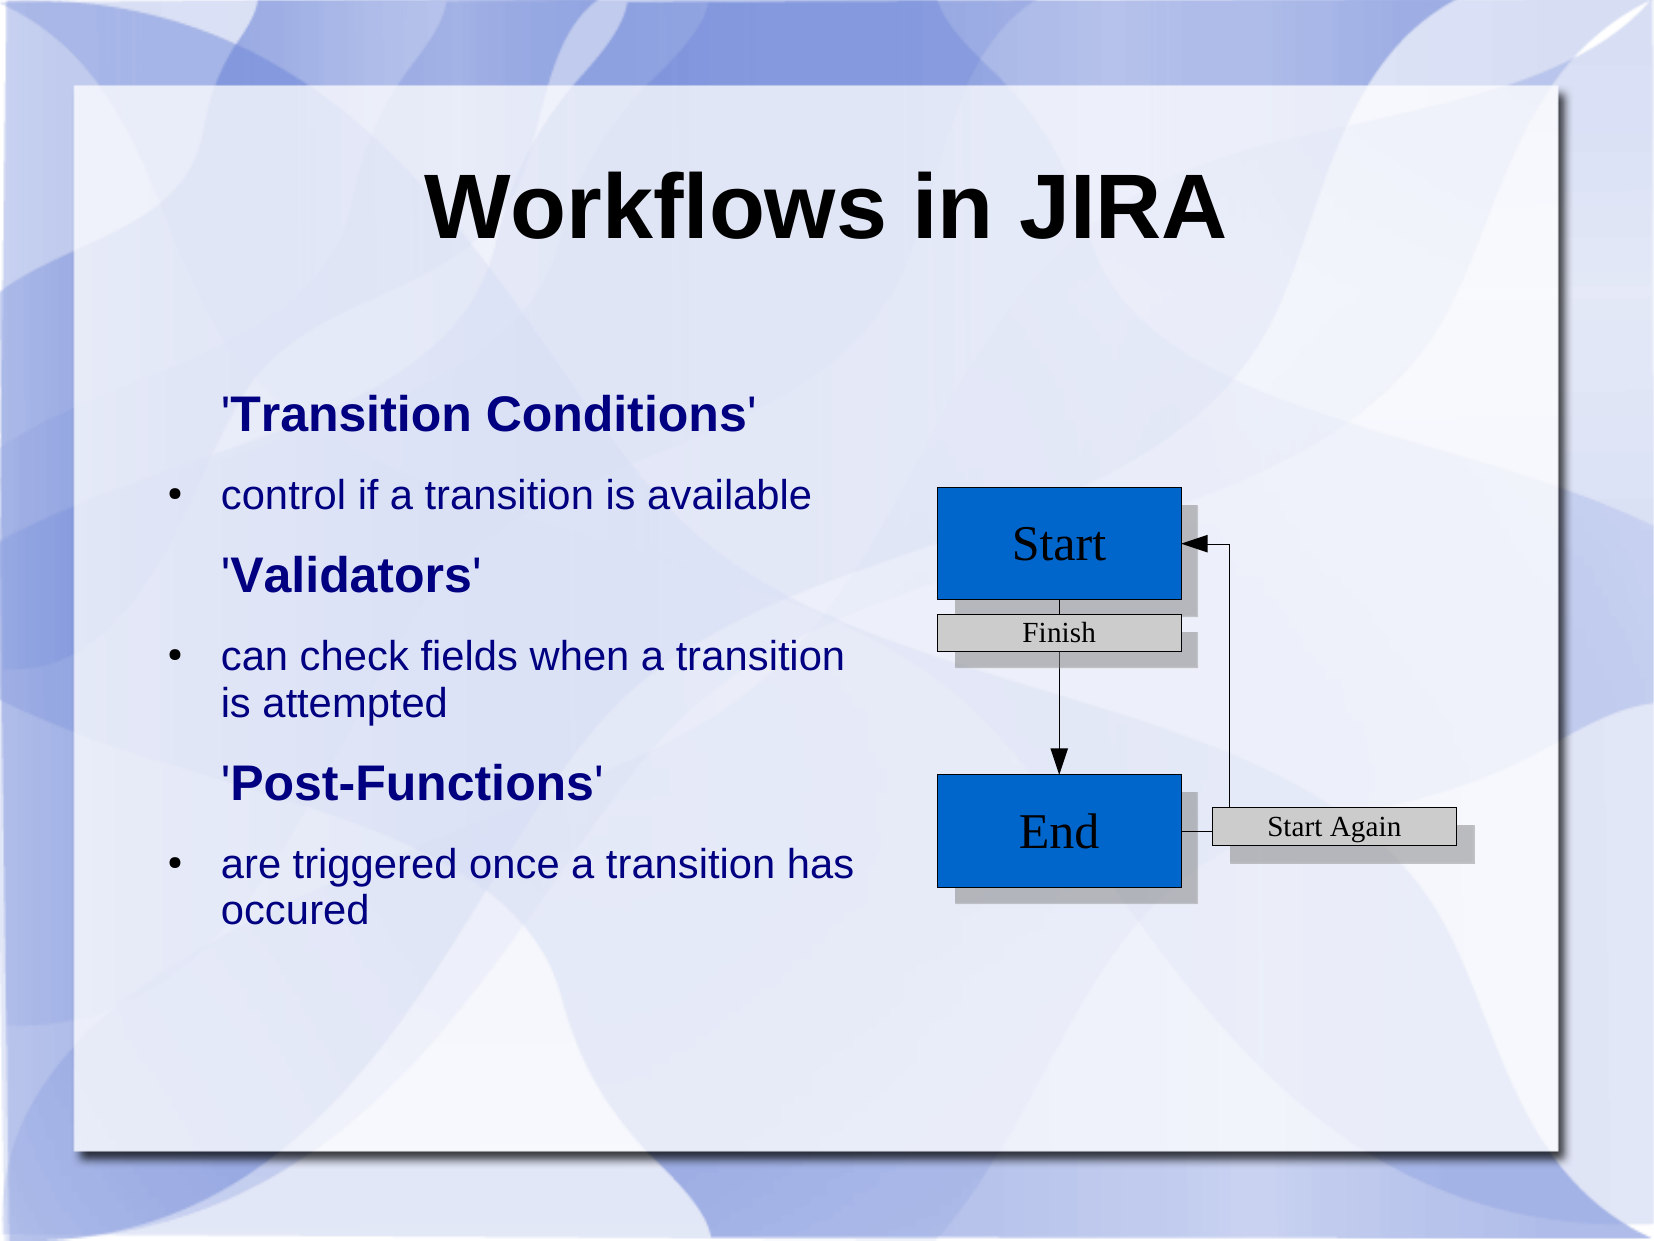

# Workflows in JIRA
'Transition Conditions'
control if a transition is available
'Validators'
can check fields when a transition is attempted
'Post-Functions'
are triggered once a transition has occured
Start
Finish
End
Start Again